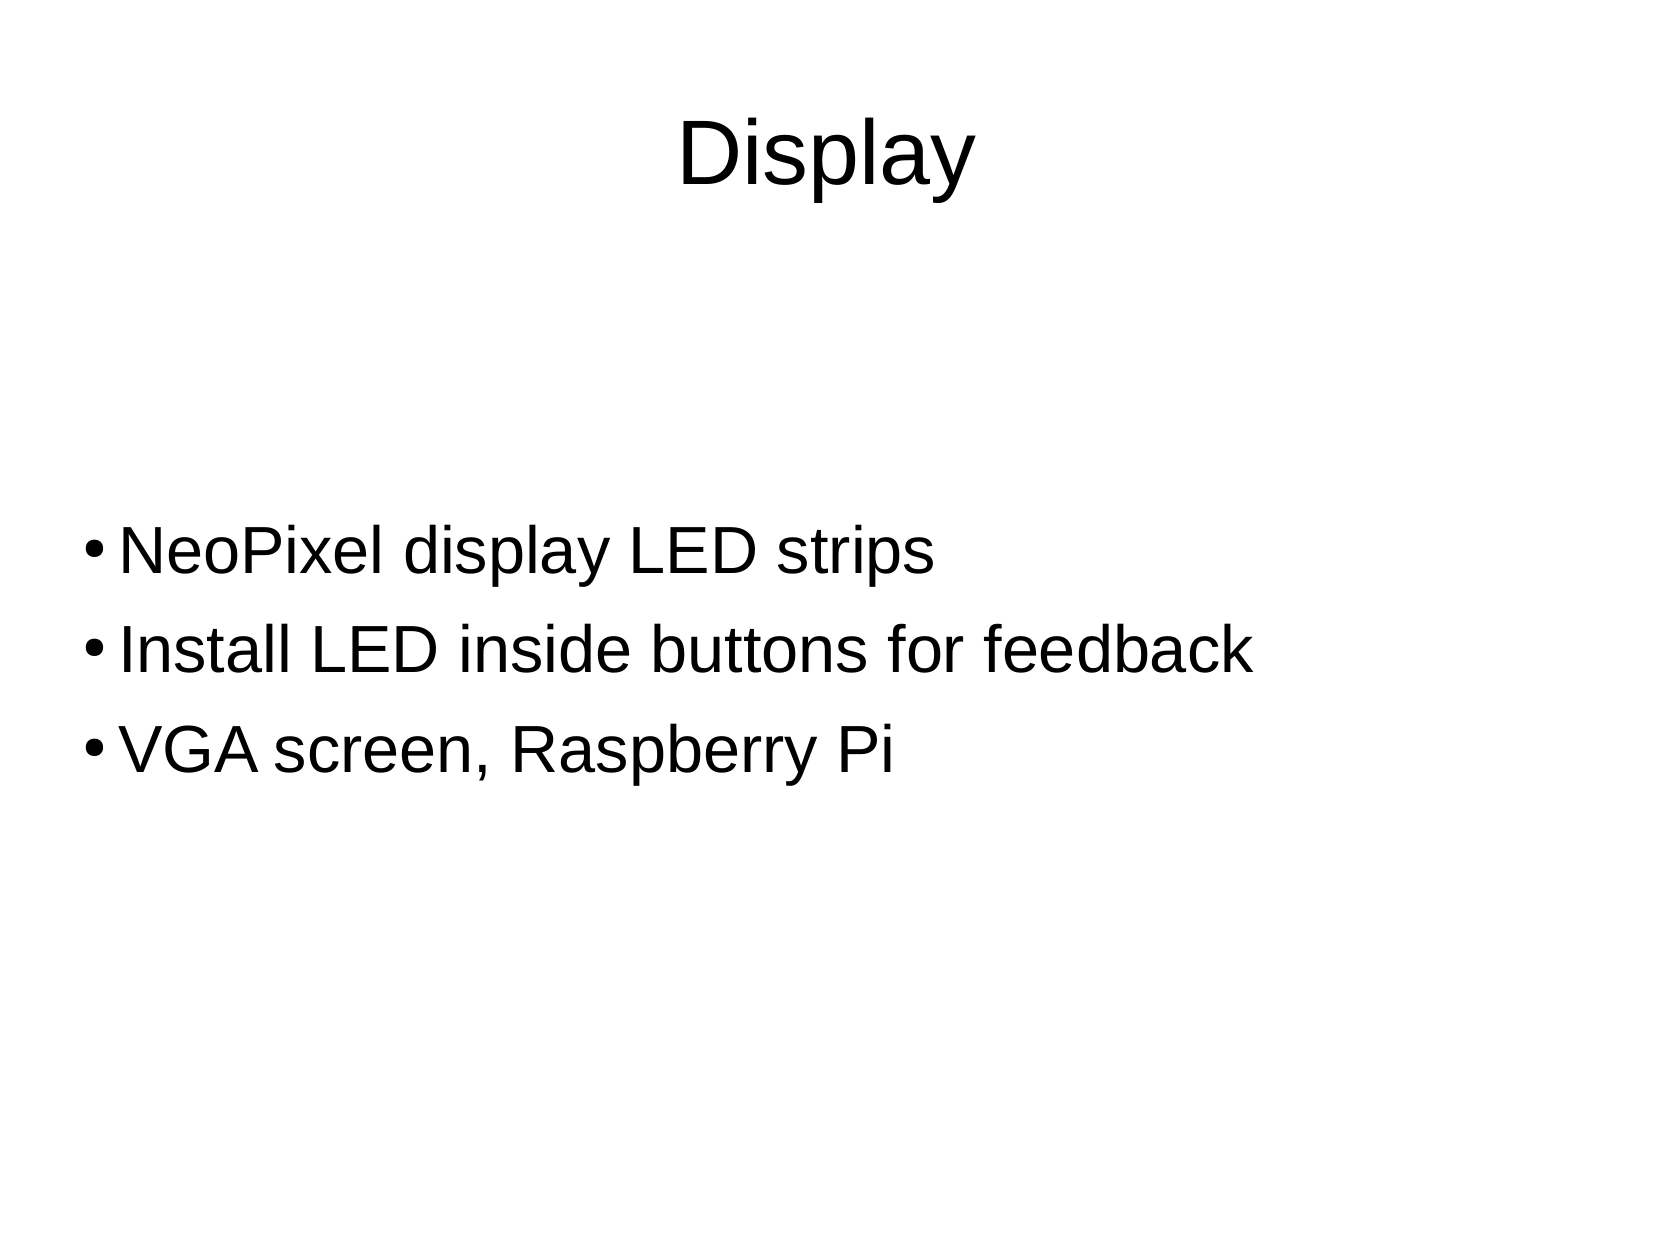

# Display
NeoPixel display LED strips
Install LED inside buttons for feedback
VGA screen, Raspberry Pi